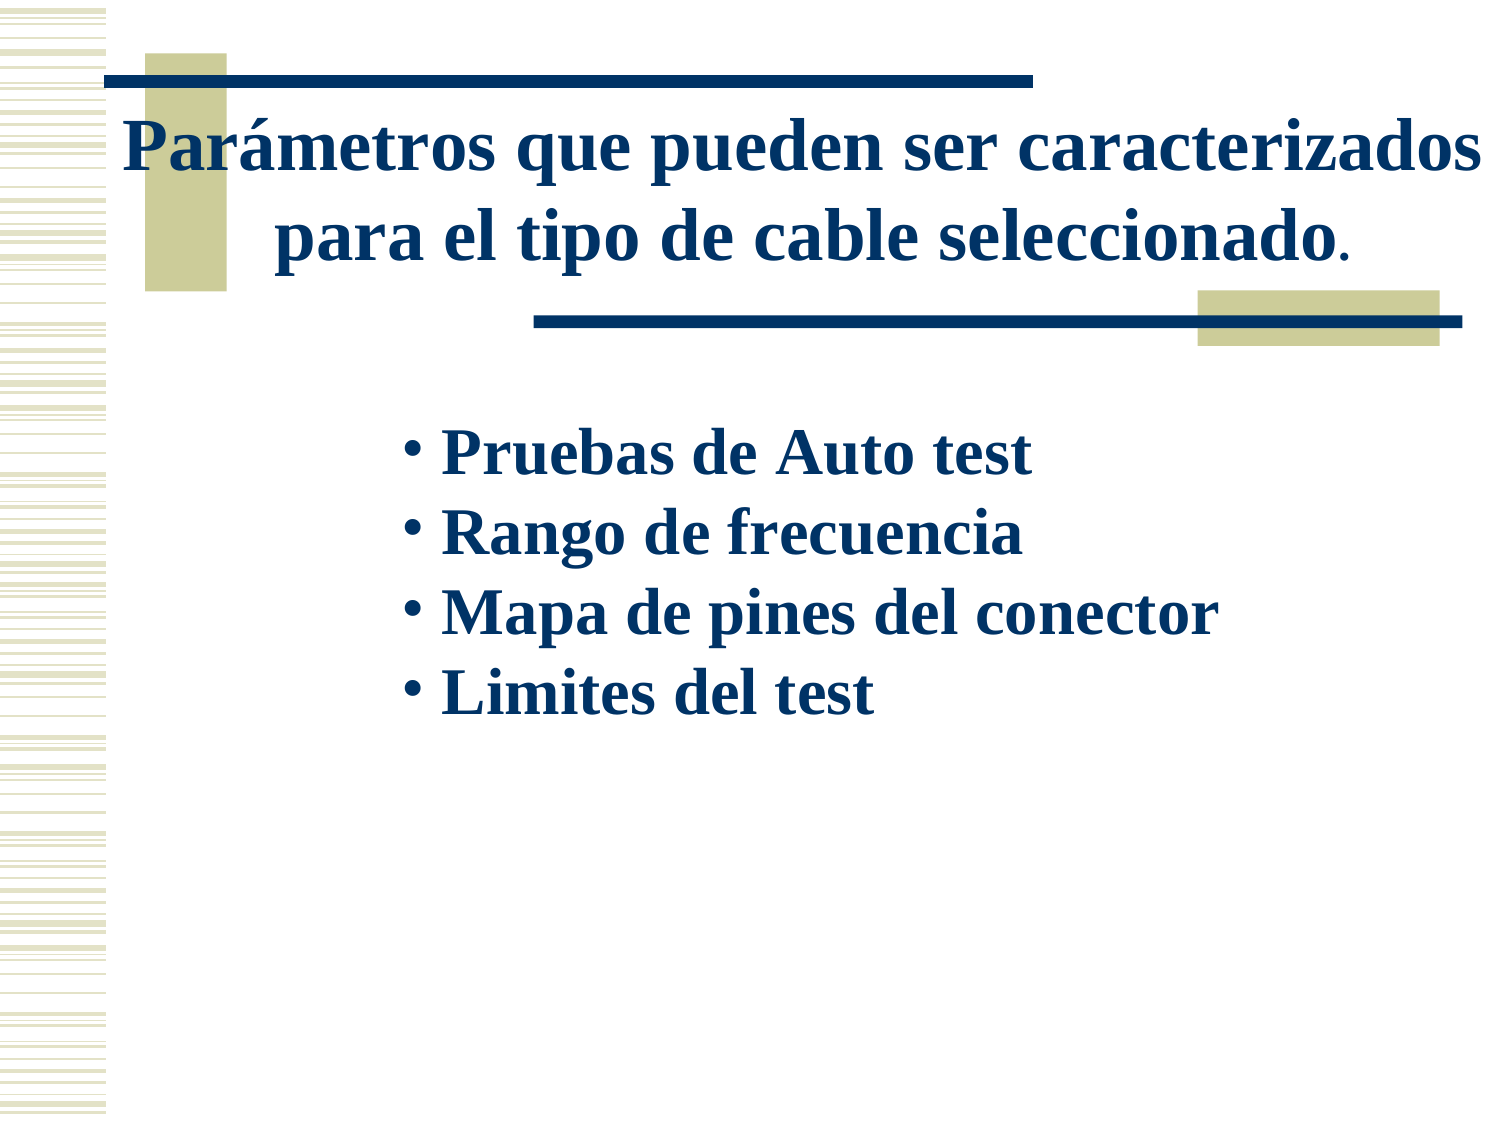

Parámetros que pueden ser caracterizados
 para el tipo de cable seleccionado.
 Pruebas de Auto test
 Rango de frecuencia
 Mapa de pines del conector
 Limites del test